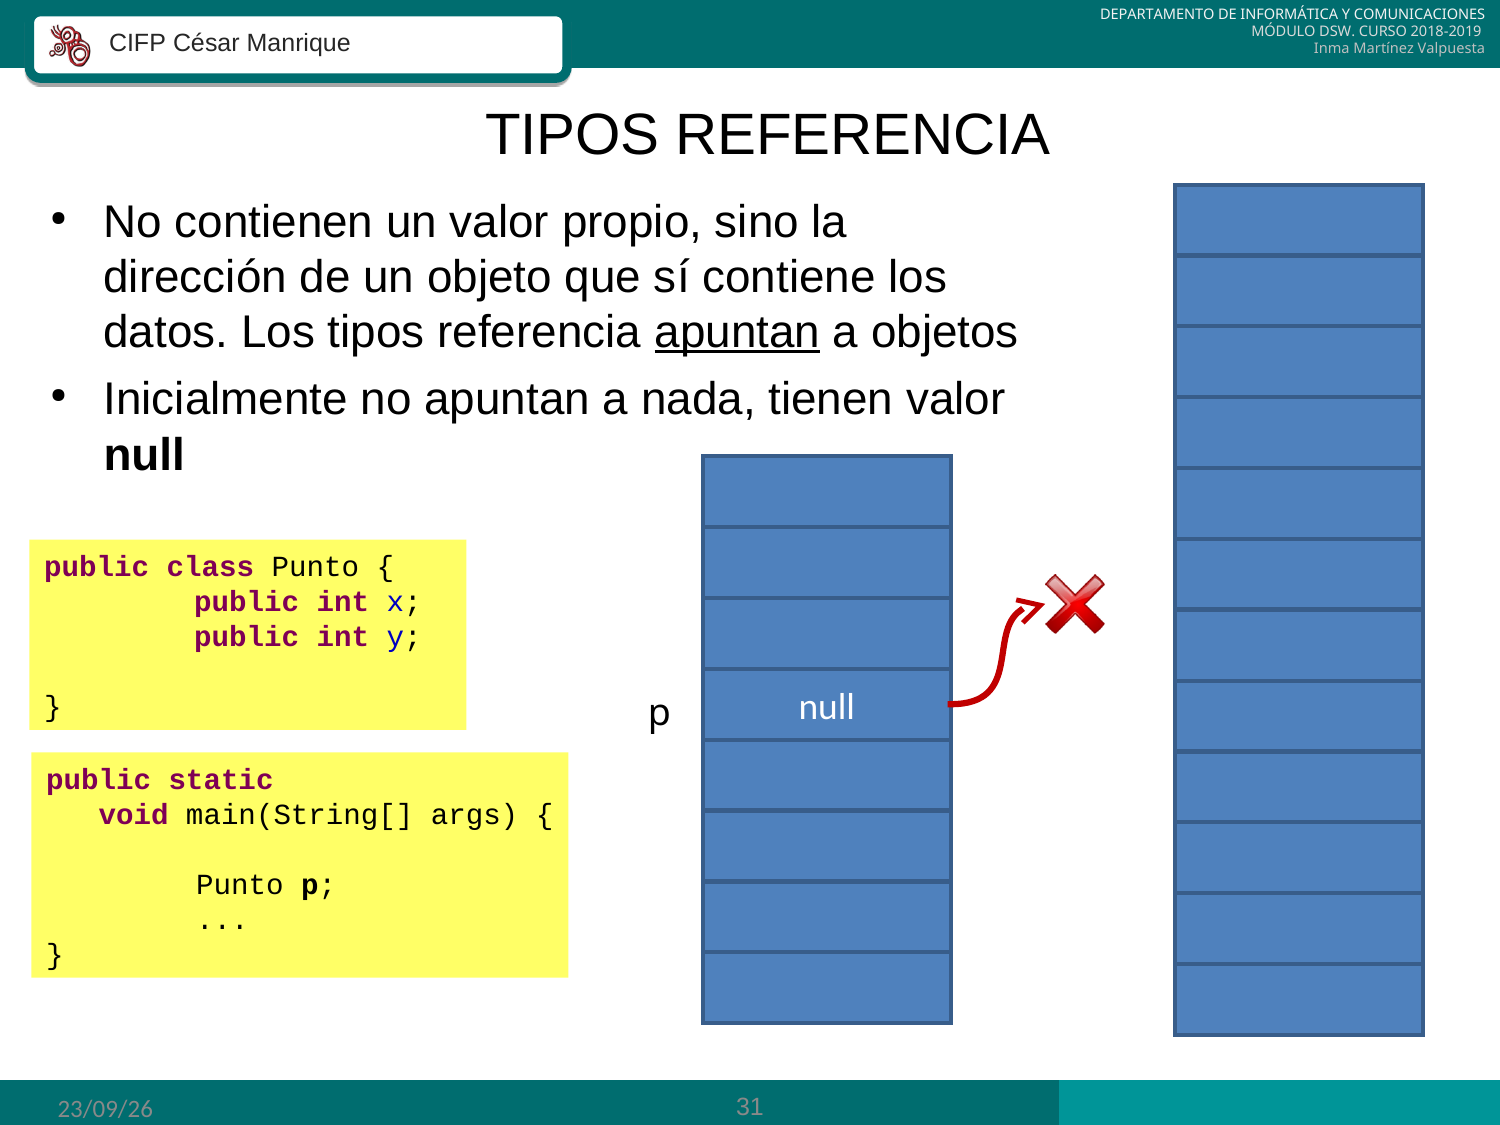

# TIPOS REFERENCIA
No contienen un valor propio, sino la dirección de un objeto que sí contiene los datos. Los tipos referencia apuntan a objetos
Inicialmente no apuntan a nada, tienen valor null
public class Punto {
	public int x;
	public int y;
}
null
p
public static
 void main(String[] args) {
	Punto p;
	...
}